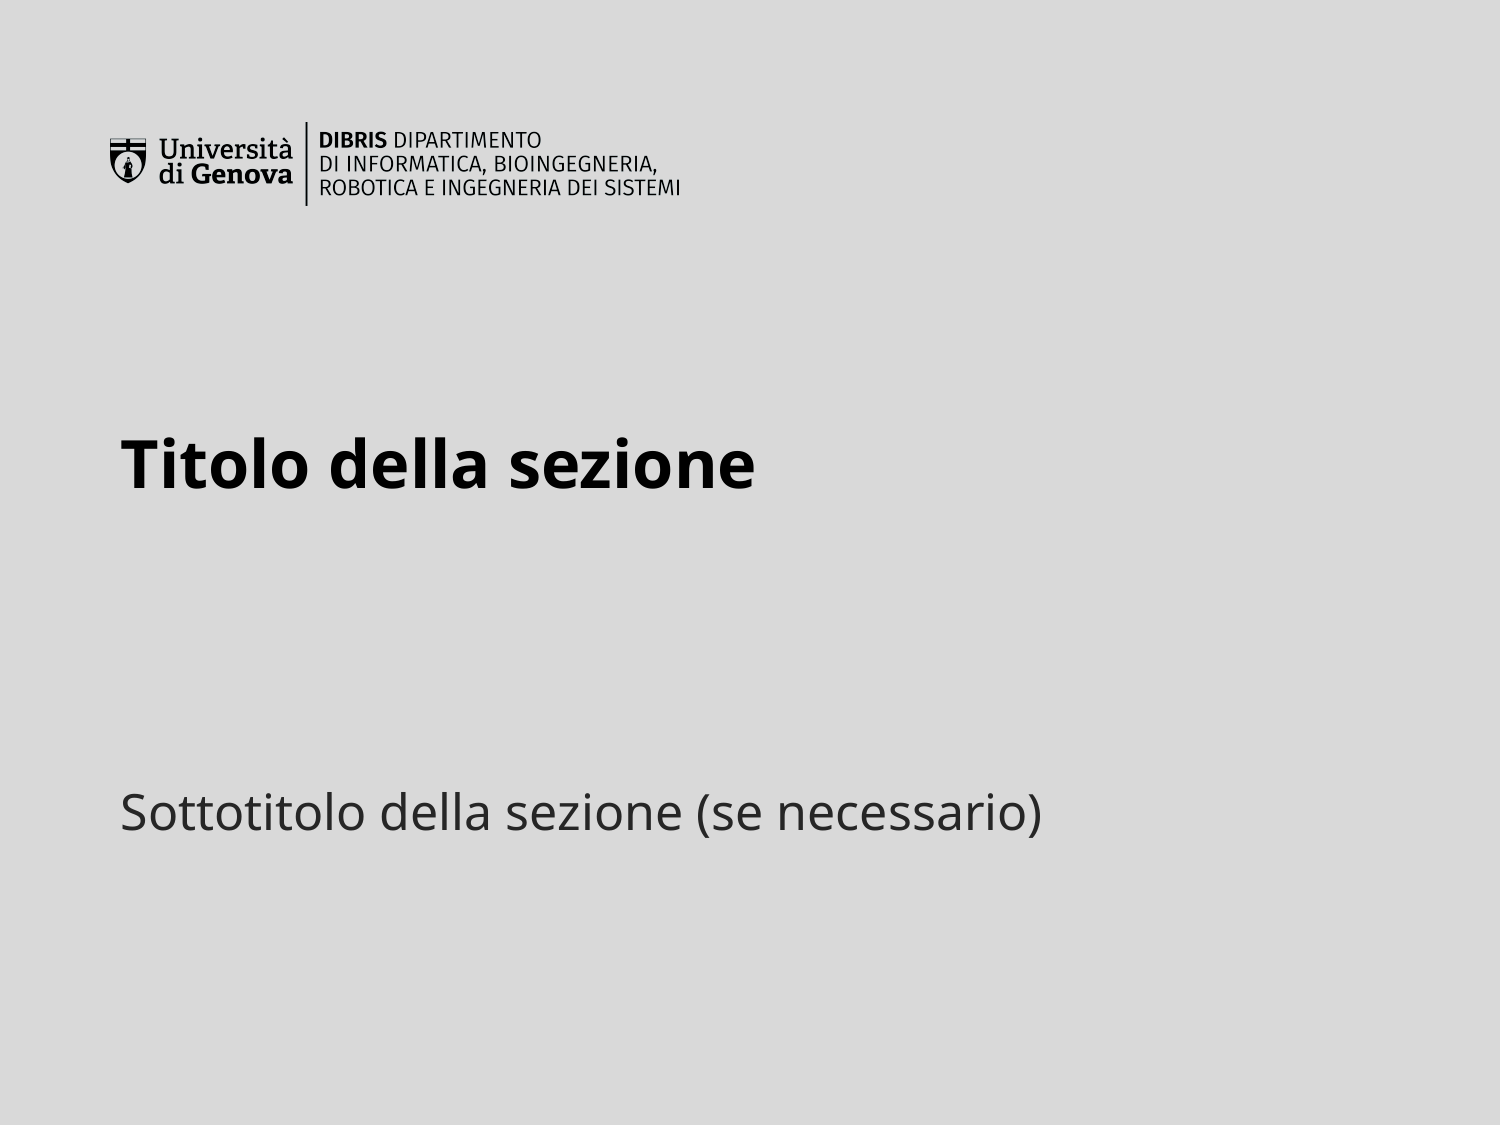

Titolo della sezione
# Sottotitolo della sezione (se necessario)